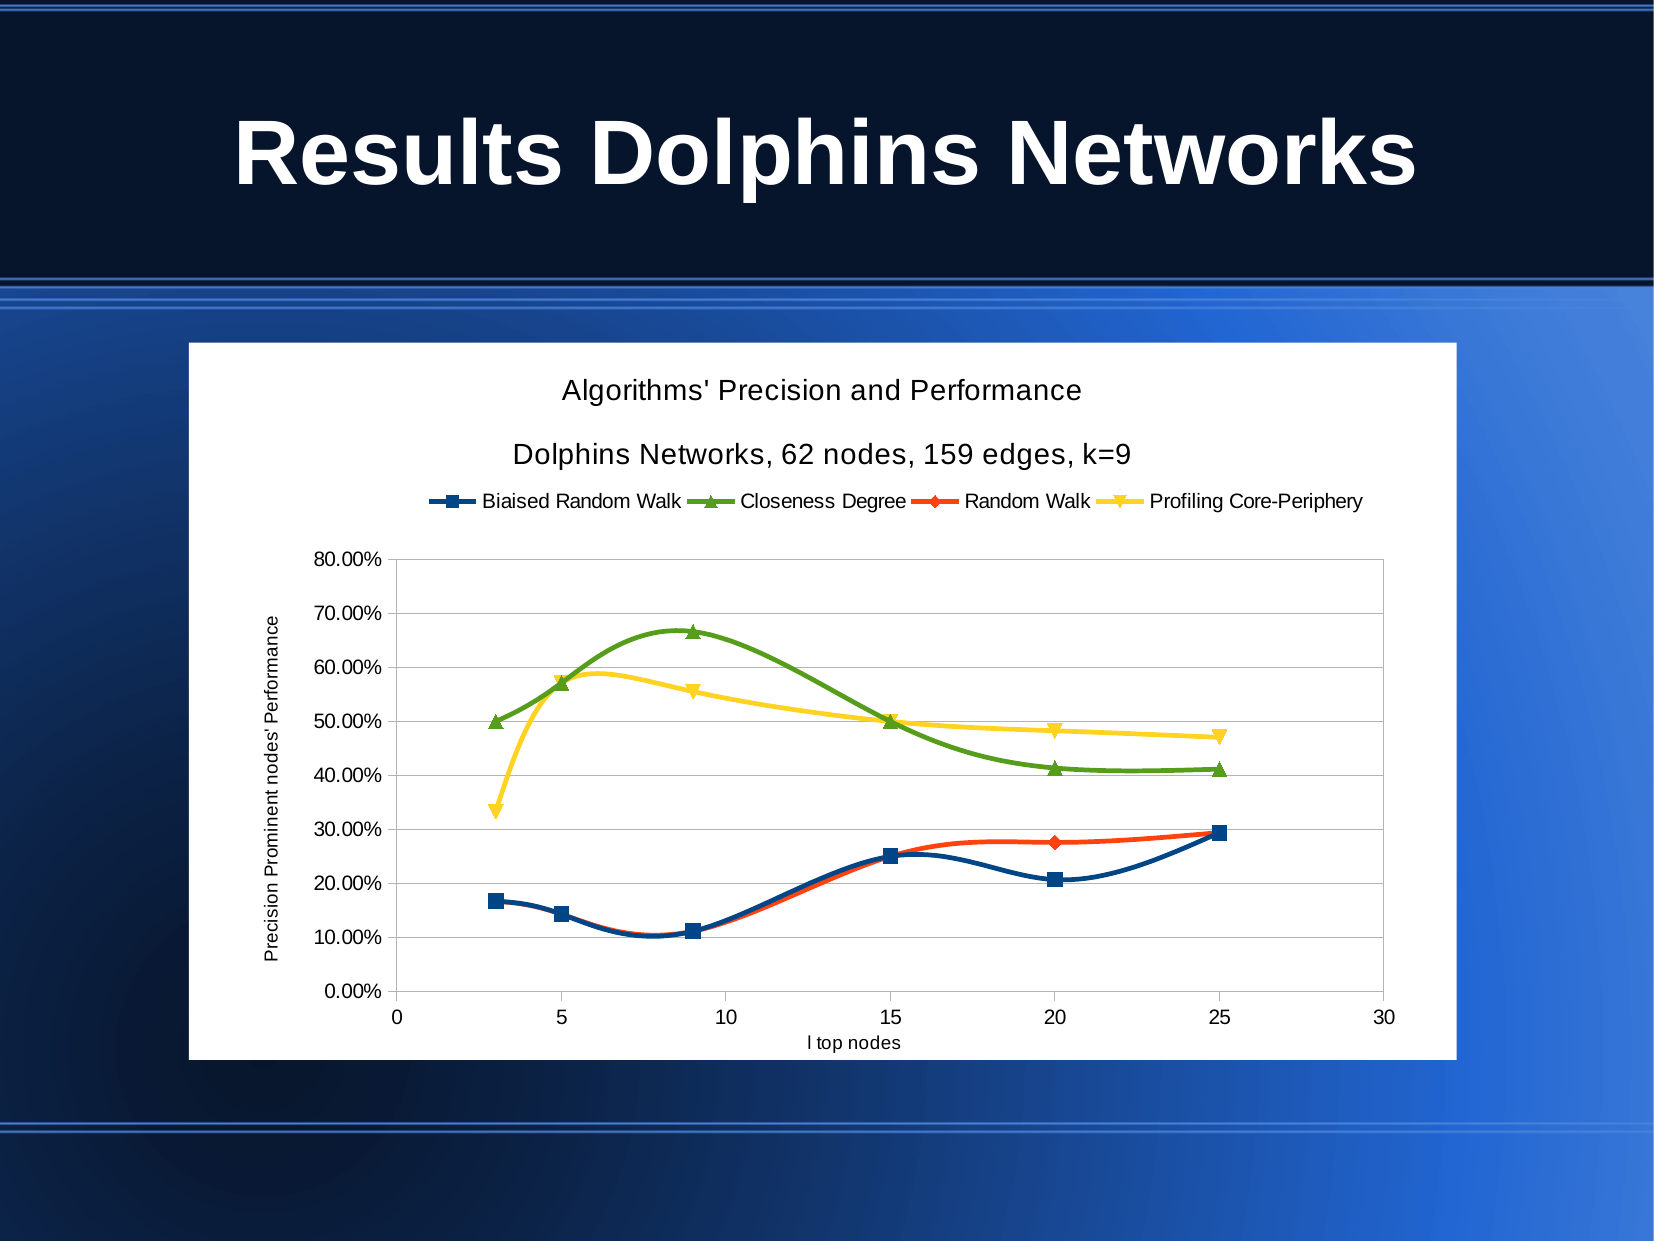

# Results Dolphins Networks
### Chart: Algorithms' Precision and Performance
Dolphins Networks, 62 nodes, 159 edges, k=9
| Category | Biaised Random Walk | Closeness Degree | Random Walk | Profiling Core-Periphery |
|---|---|---|---|---|